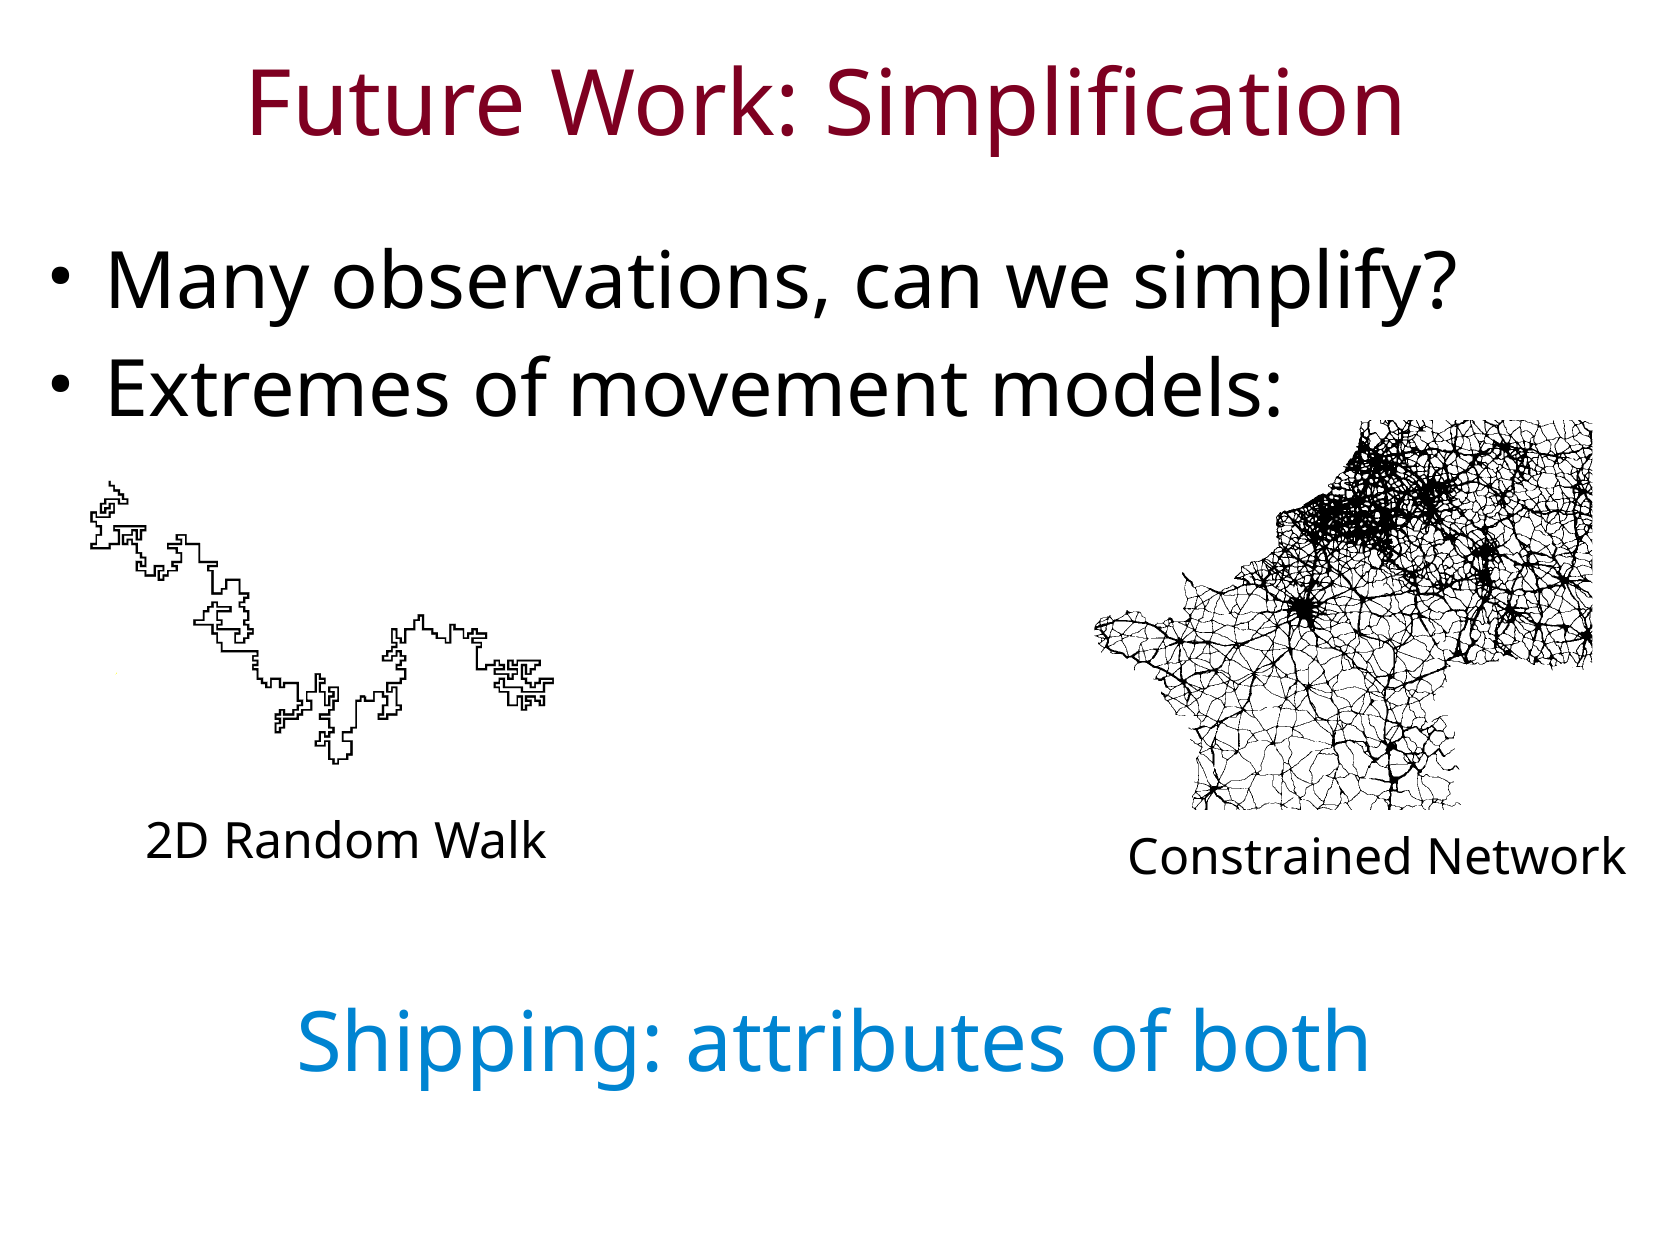

# Future Work: Simplification
 Many observations, can we simplify?
 Extremes of movement models:
2D Random Walk
Constrained Network
Shipping: attributes of both